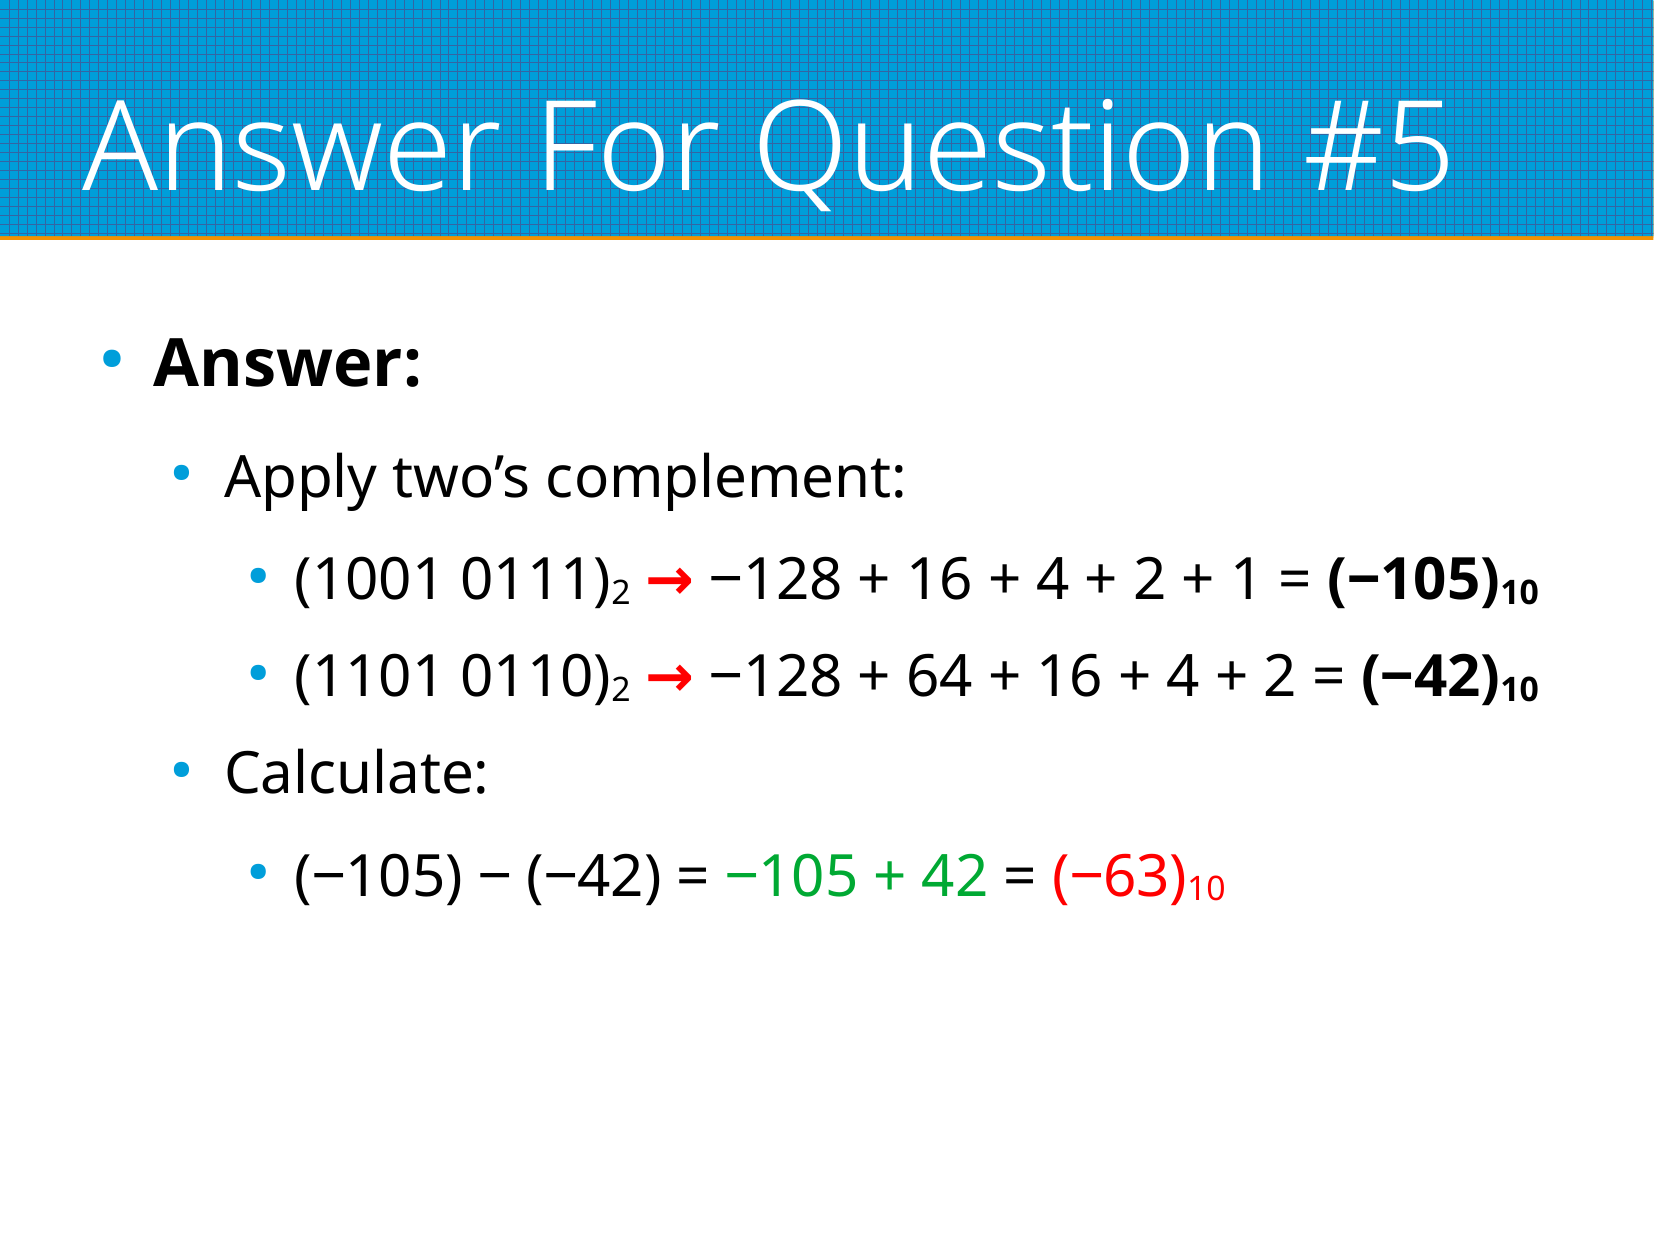

# Answer For Question #5
Answer:
Apply two’s complement:
(1001 0111)2 → ‒128 + 16 + 4 + 2 + 1 = (‒105)10
(1101 0110)2 → ‒128 + 64 + 16 + 4 + 2 = (‒42)10
Calculate:
(‒105) ‒ (‒42) = ‒105 + 42 = (‒63)10